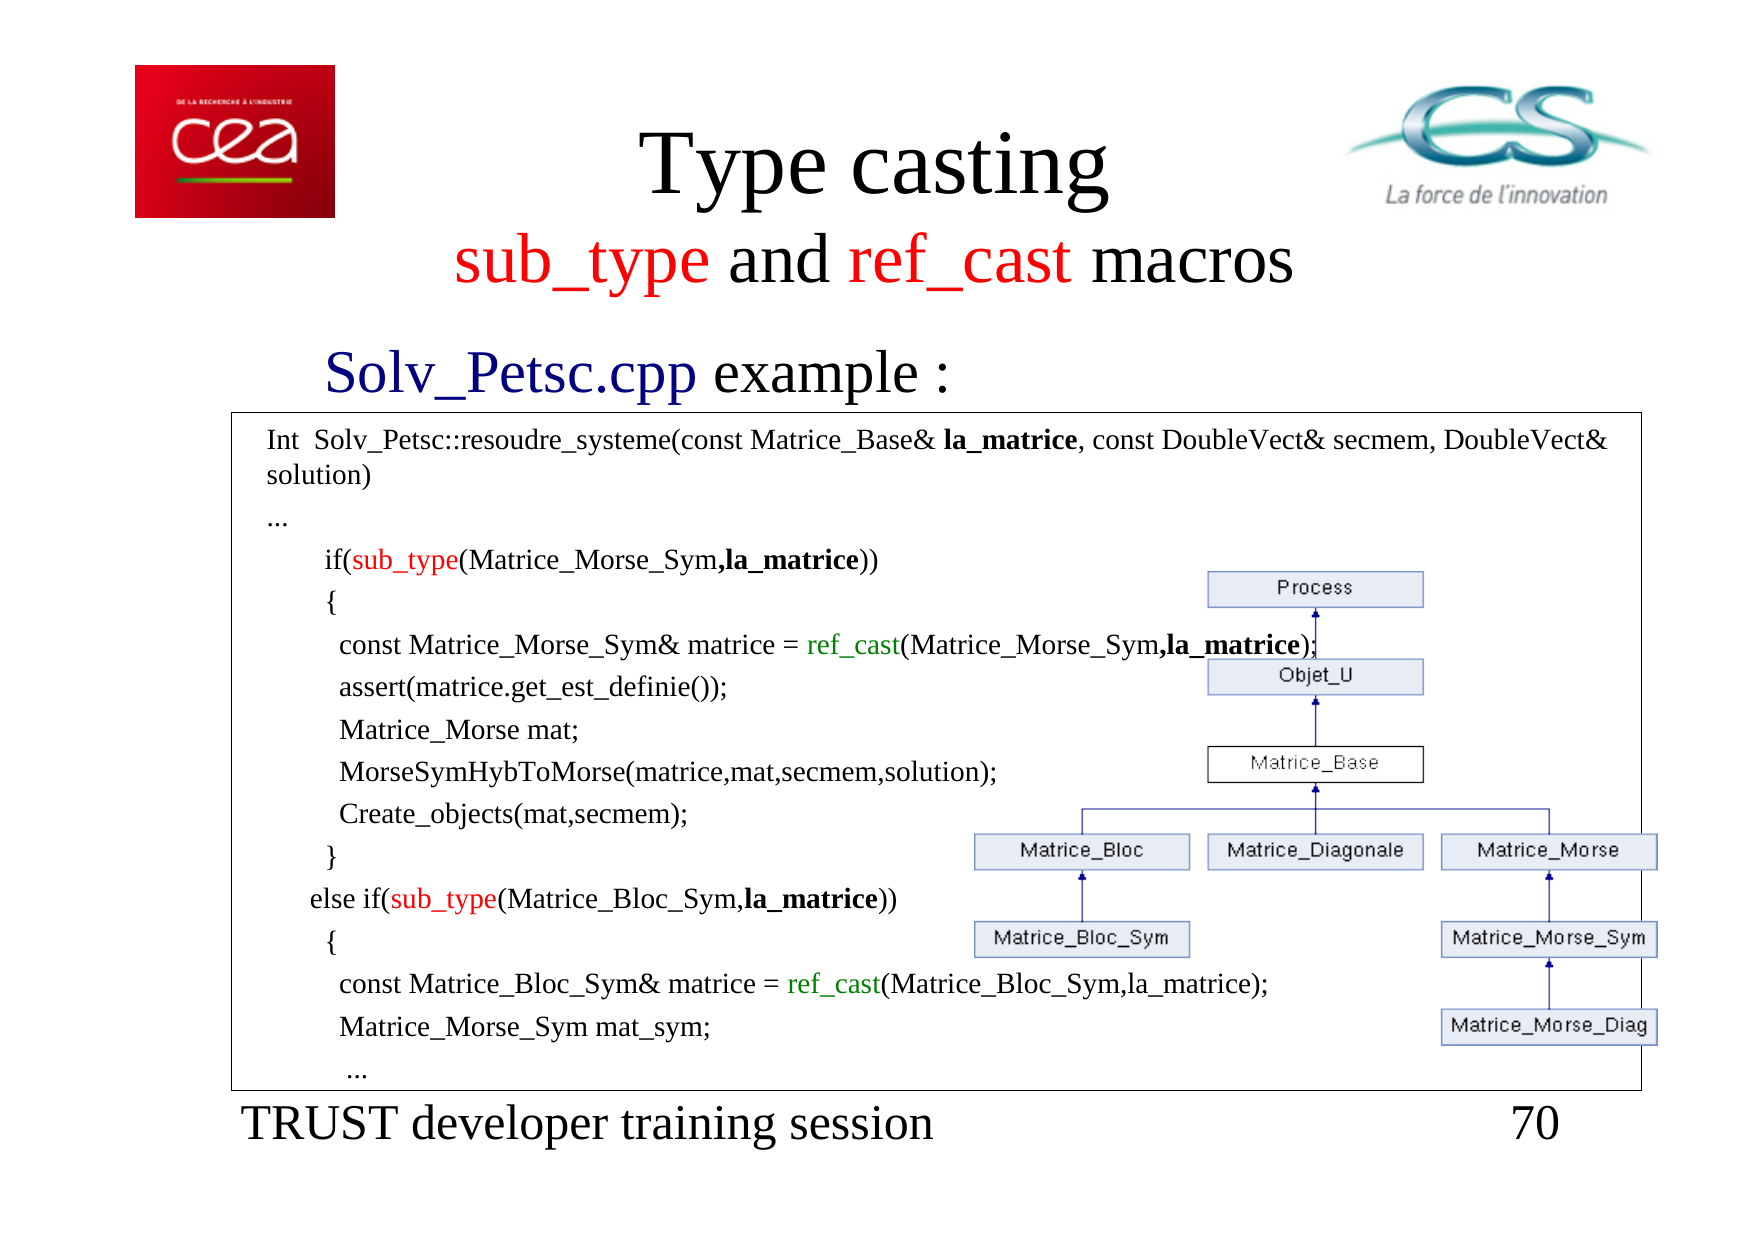

# Type casting sub_type and ref_cast macros
Solv_Petsc.cpp example :
Int Solv_Petsc::resoudre_systeme(const Matrice_Base& la_matrice, const DoubleVect& secmem, DoubleVect& solution)
...
 if(sub_type(Matrice_Morse_Sym,la_matrice))
 {
 const Matrice_Morse_Sym& matrice = ref_cast(Matrice_Morse_Sym,la_matrice);
 assert(matrice.get_est_definie());
 Matrice_Morse mat;
 MorseSymHybToMorse(matrice,mat,secmem,solution);
 Create_objects(mat,secmem);
 }
 else if(sub_type(Matrice_Bloc_Sym,la_matrice))
 {
 const Matrice_Bloc_Sym& matrice = ref_cast(Matrice_Bloc_Sym,la_matrice);
 Matrice_Morse_Sym mat_sym;
 ...
TRUST developer training session
70